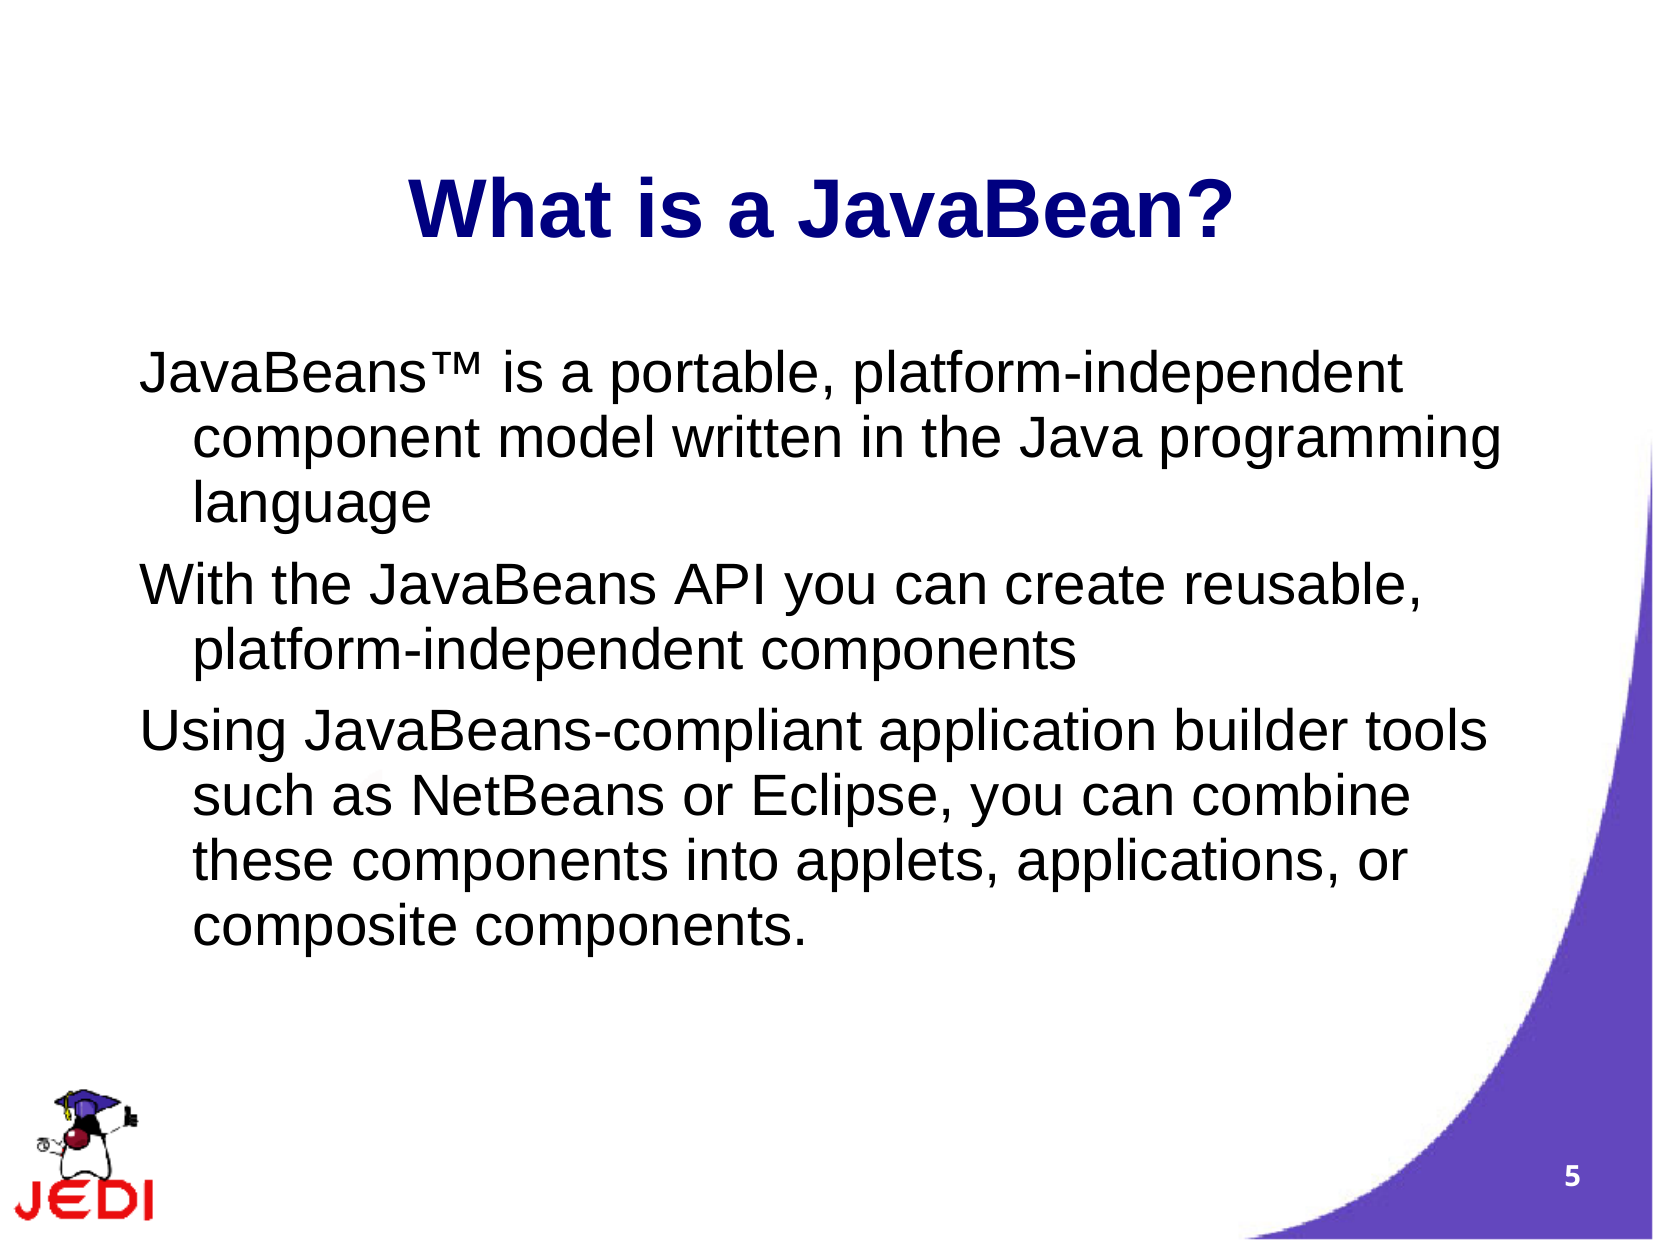

# What is a JavaBean?
JavaBeans™ is a portable, platform-independent component model written in the Java programming language
With the JavaBeans API you can create reusable, platform-independent components
Using JavaBeans-compliant application builder tools such as NetBeans or Eclipse, you can combine these components into applets, applications, or composite components.